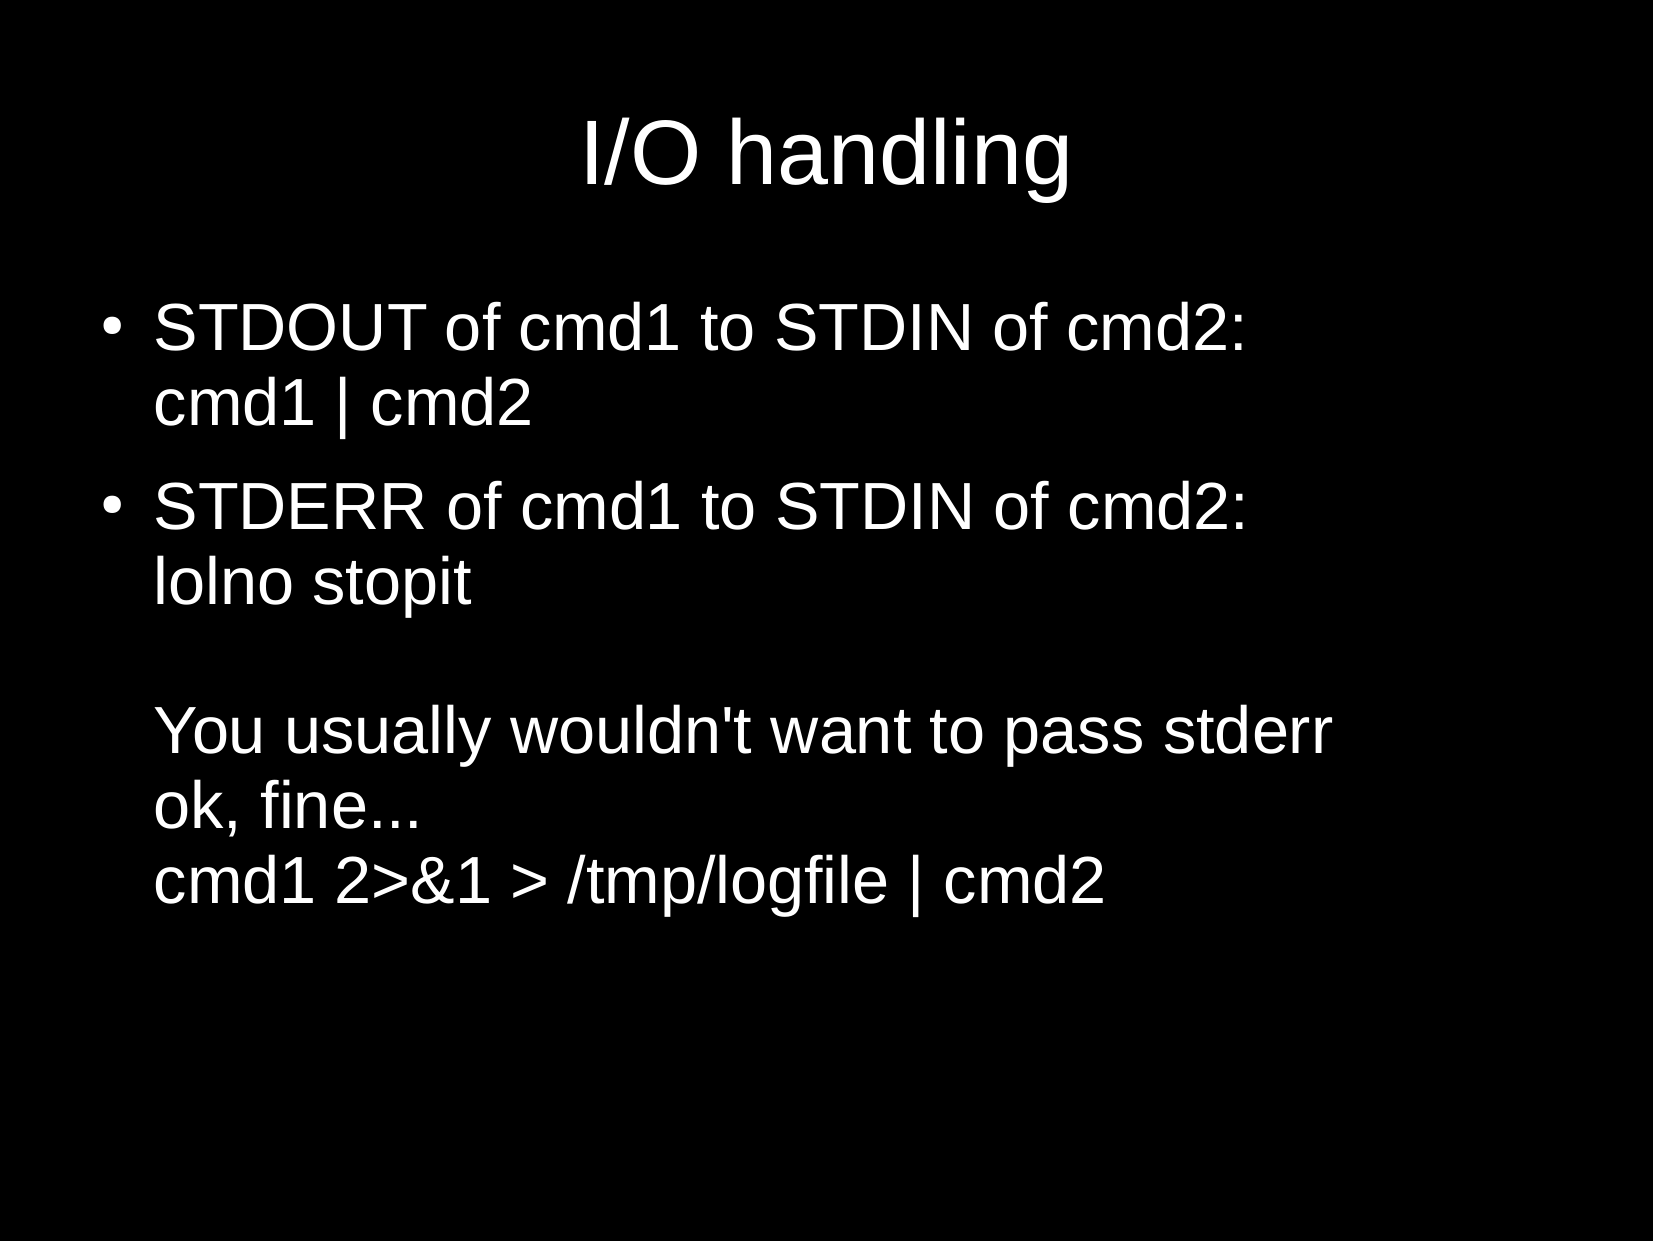

# I/O handling
STDOUT of cmd1 to STDIN of cmd2:
cmd1 | cmd2
STDERR of cmd1 to STDIN of cmd2:
lolno stopit
You usually wouldn't want to pass stderr
ok, fine...
cmd1 2>&1 > /tmp/logfile | cmd2